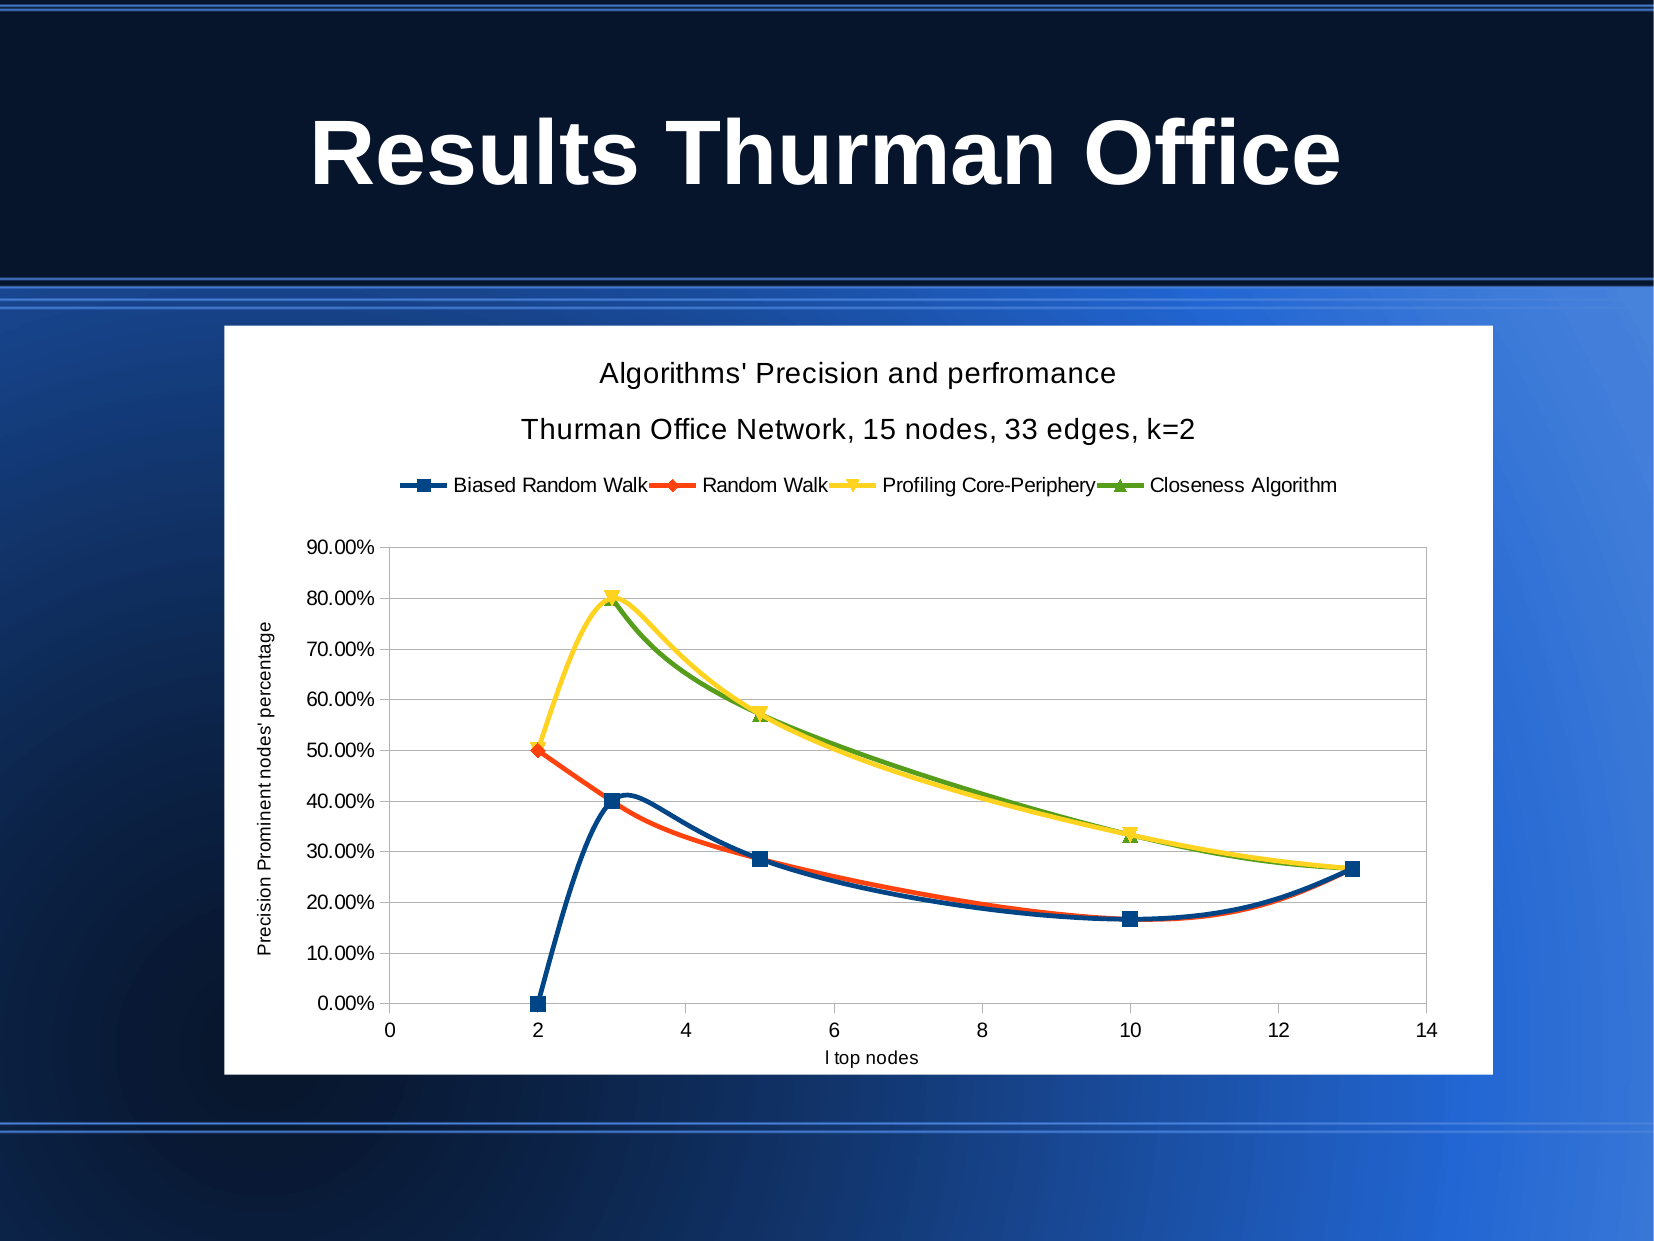

# Results Thurman Office
### Chart: Algorithms' Precision and perfromance
Thurman Office Network, 15 nodes, 33 edges, k=2
| Category | Biased Random Walk | Random Walk | Profiling Core-Periphery | Closeness Algorithm |
|---|---|---|---|---|